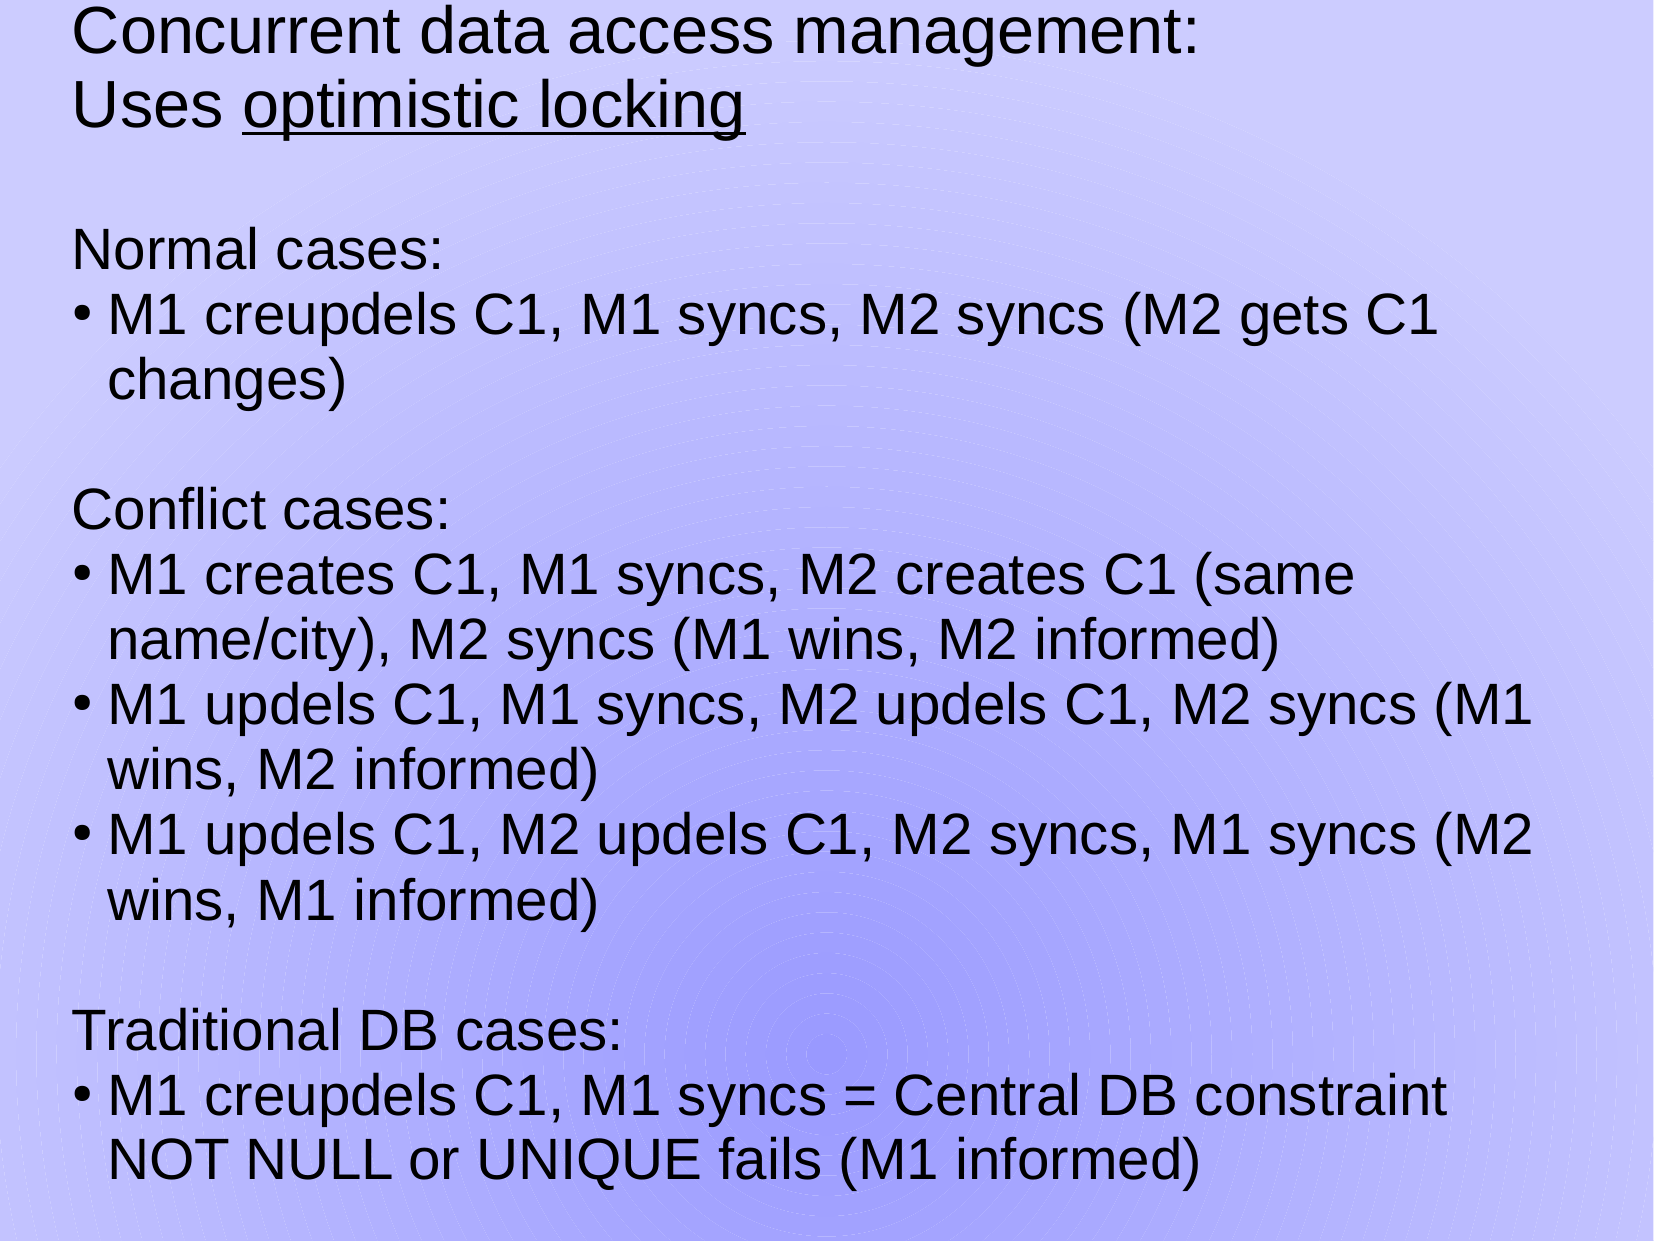

# Concurrent data access management:
Uses optimistic locking
Normal cases:
M1 creupdels C1, M1 syncs, M2 syncs (M2 gets C1 changes)
Conflict cases:
M1 creates C1, M1 syncs, M2 creates C1 (same name/city), M2 syncs (M1 wins, M2 informed)
M1 updels C1, M1 syncs, M2 updels C1, M2 syncs (M1 wins, M2 informed)
M1 updels C1, M2 updels C1, M2 syncs, M1 syncs (M2 wins, M1 informed)
Traditional DB cases:
M1 creupdels C1, M1 syncs = Central DB constraint NOT NULL or UNIQUE fails (M1 informed)